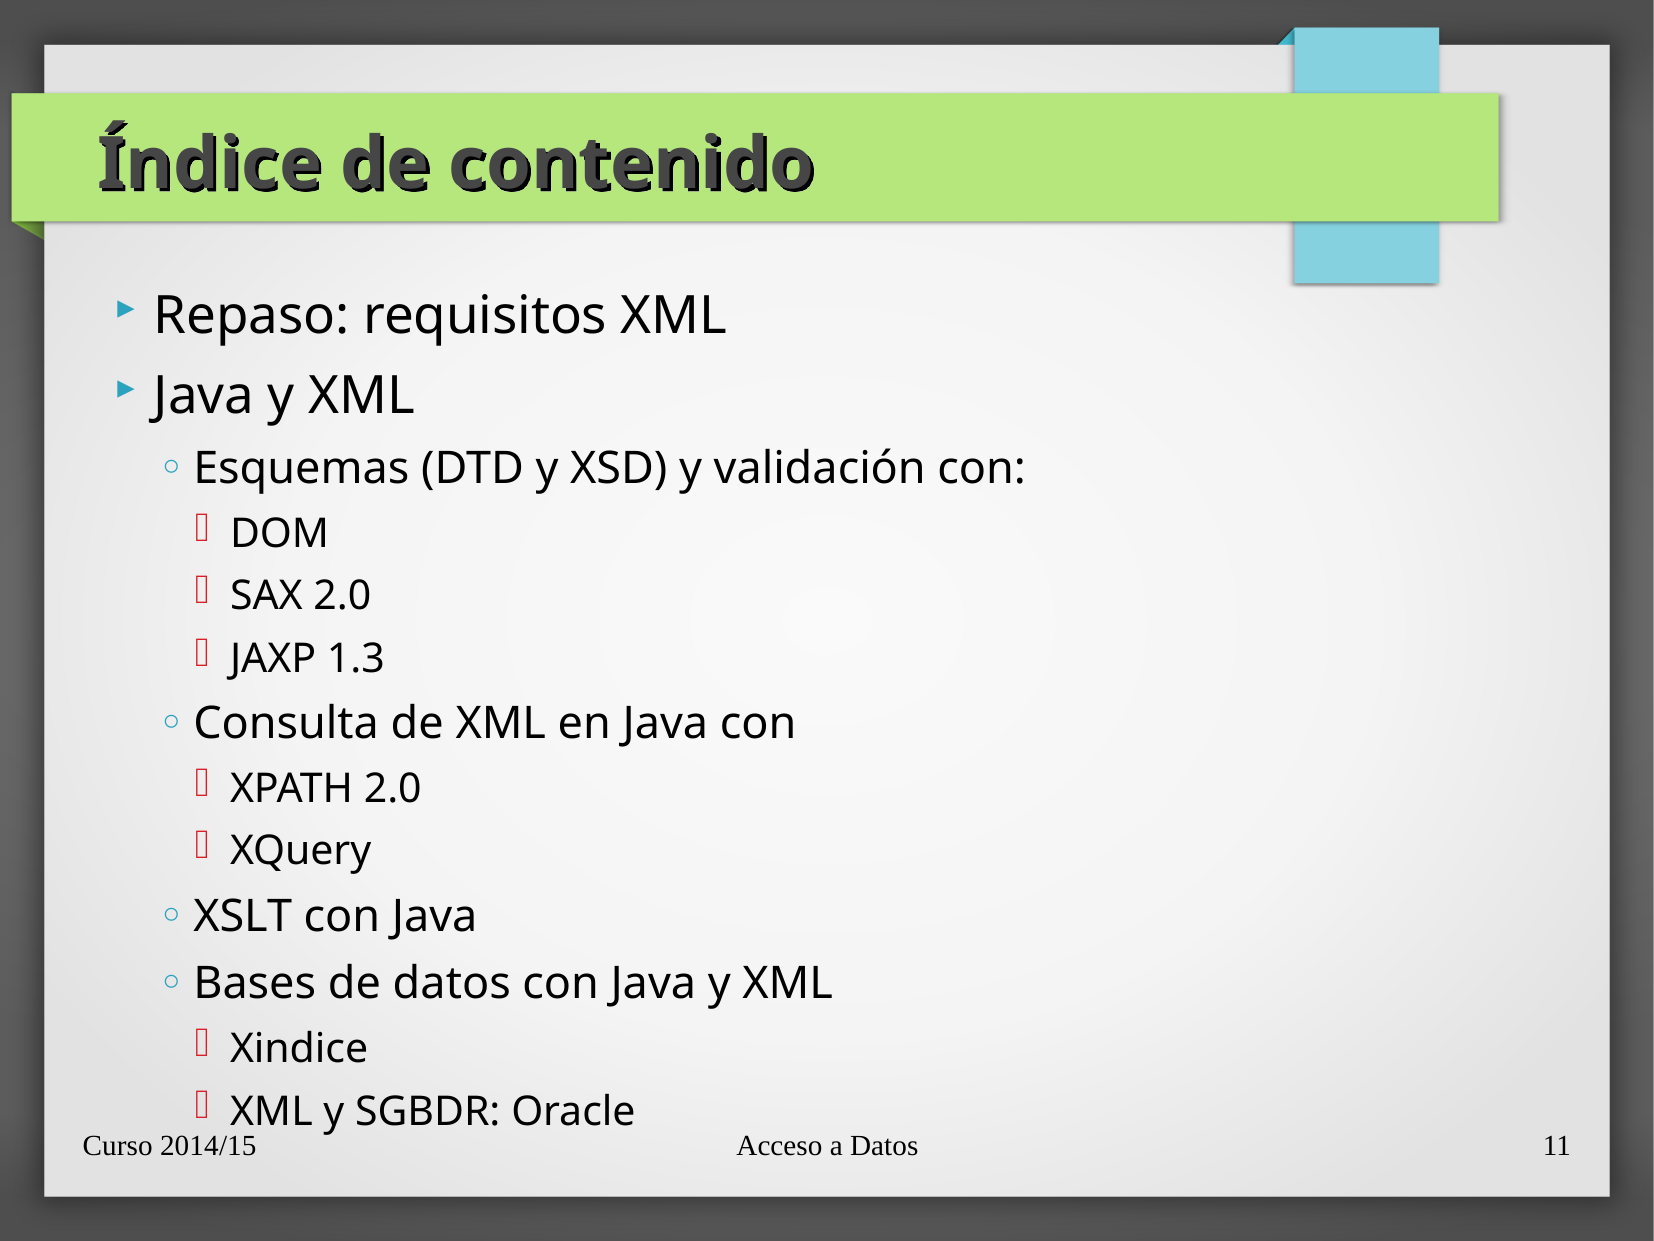

Índice de contenido
# Repaso: requisitos XML
Java y XML
Esquemas (DTD y XSD) y validación con:
DOM
SAX 2.0
JAXP 1.3
Consulta de XML en Java con
XPATH 2.0
XQuery
XSLT con Java
Bases de datos con Java y XML
Xindice
XML y SGBDR: Oracle
Curso 2014/15
Acceso a Datos
11